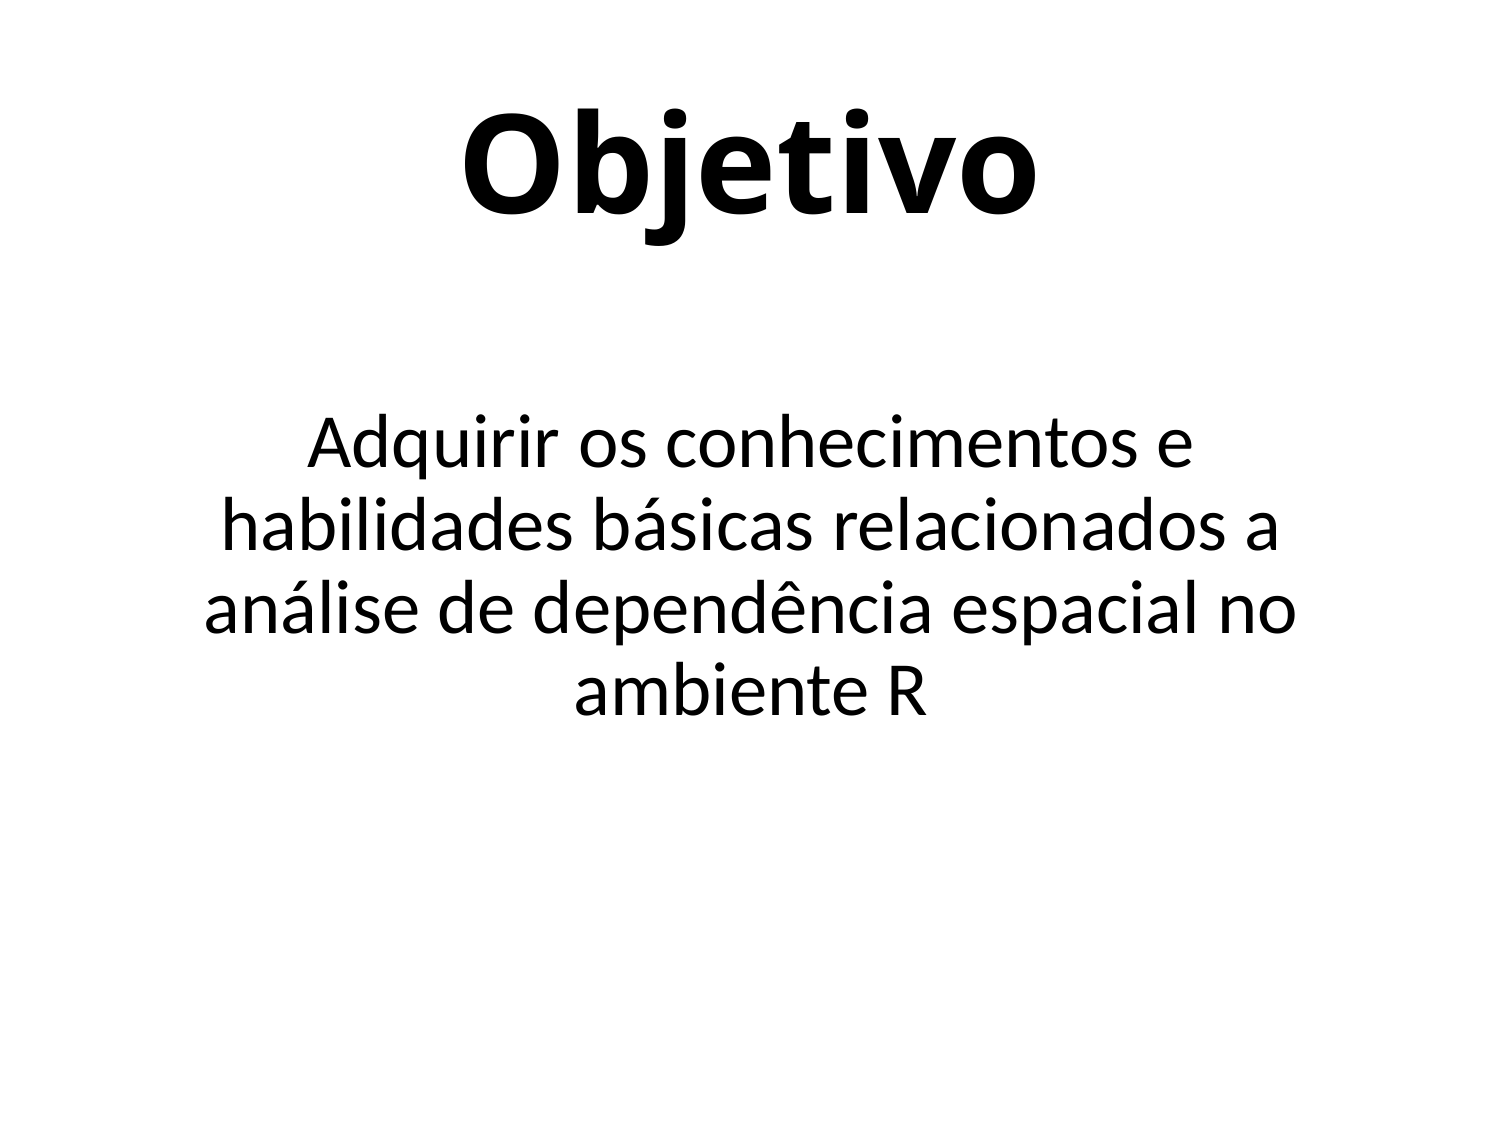

# Objetivo
Adquirir os conhecimentos e habilidades básicas relacionados a análise de dependência espacial no ambiente R